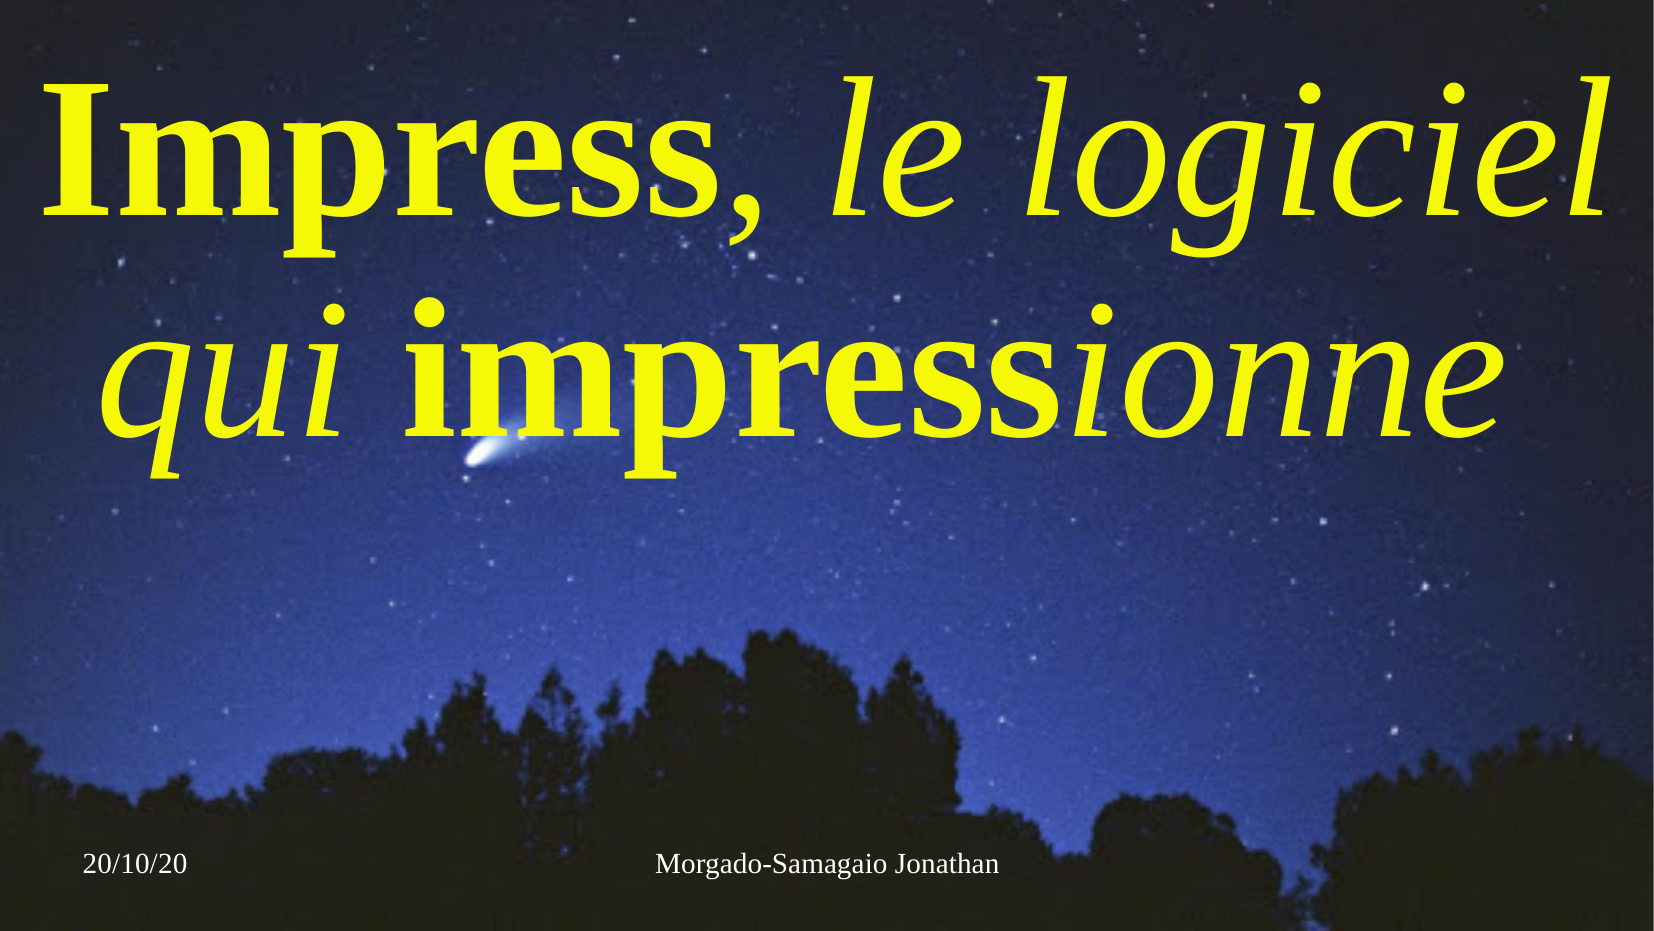

Impress, le logiciel qui impressionne
20/10/20
Morgado-Samagaio Jonathan